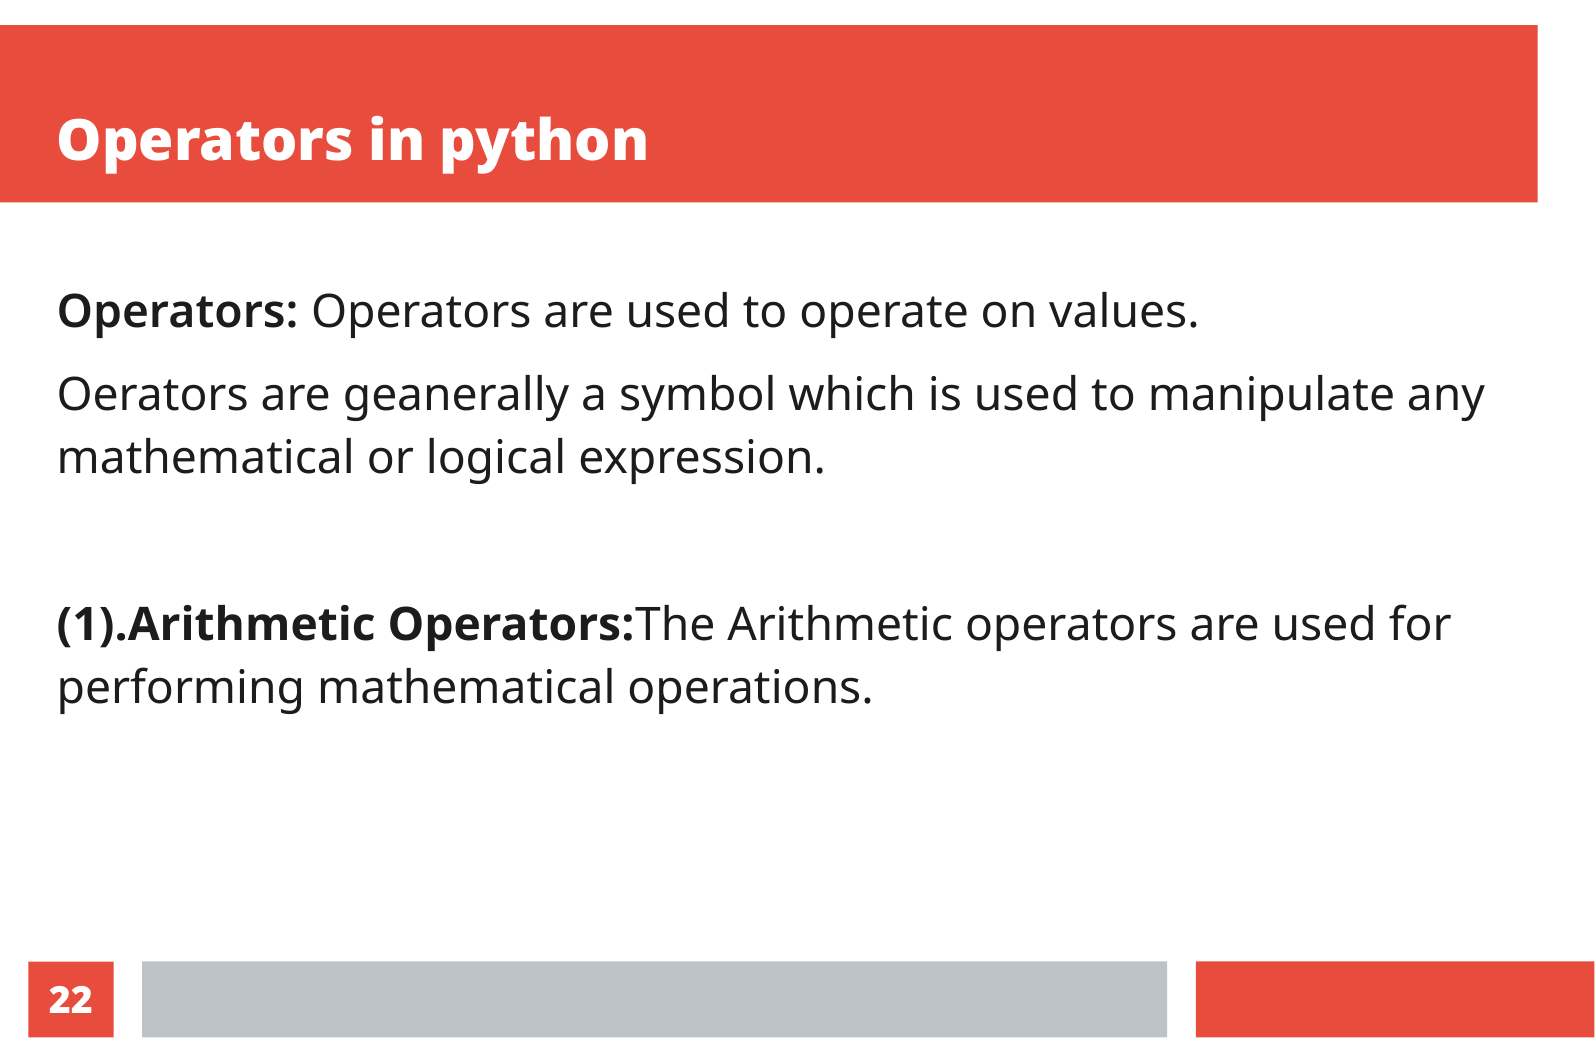

# Operators in python
Operators: Operators are used to operate on values.
Oerators are geanerally a symbol which is used to manipulate any mathematical or logical expression.
(1).Arithmetic Operators:The Arithmetic operators are used for performing mathematical operations.
22